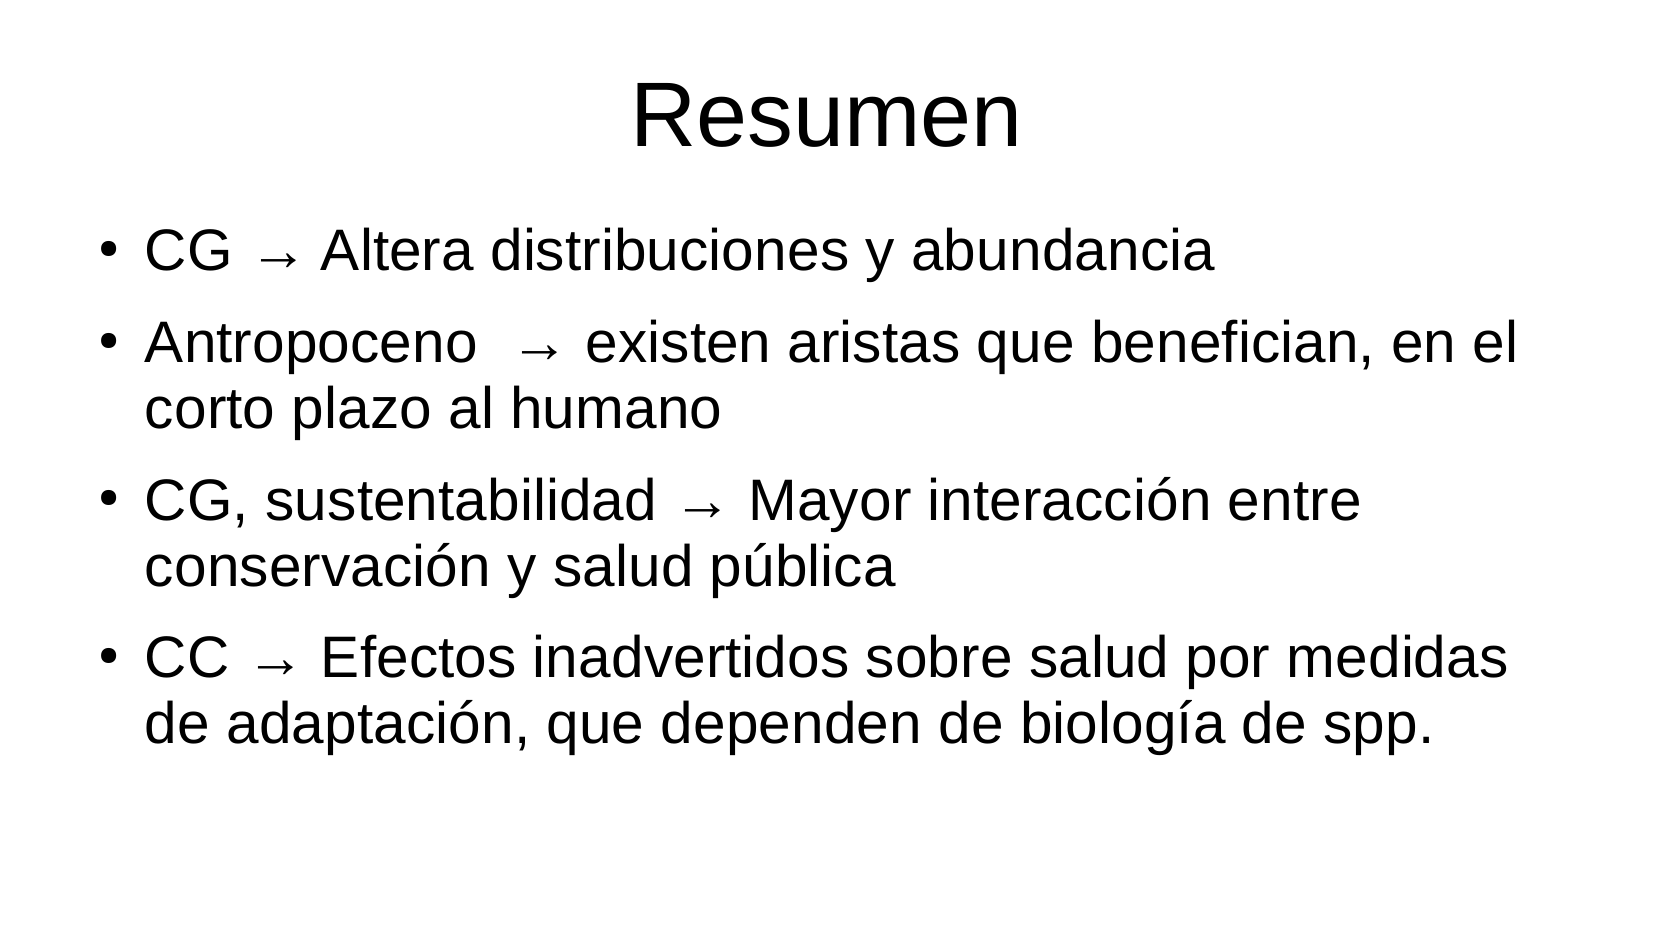

# Resumen
CG → Altera distribuciones y abundancia
Antropoceno → existen aristas que benefician, en el corto plazo al humano
CG, sustentabilidad → Mayor interacción entre conservación y salud pública
CC → Efectos inadvertidos sobre salud por medidas de adaptación, que dependen de biología de spp.